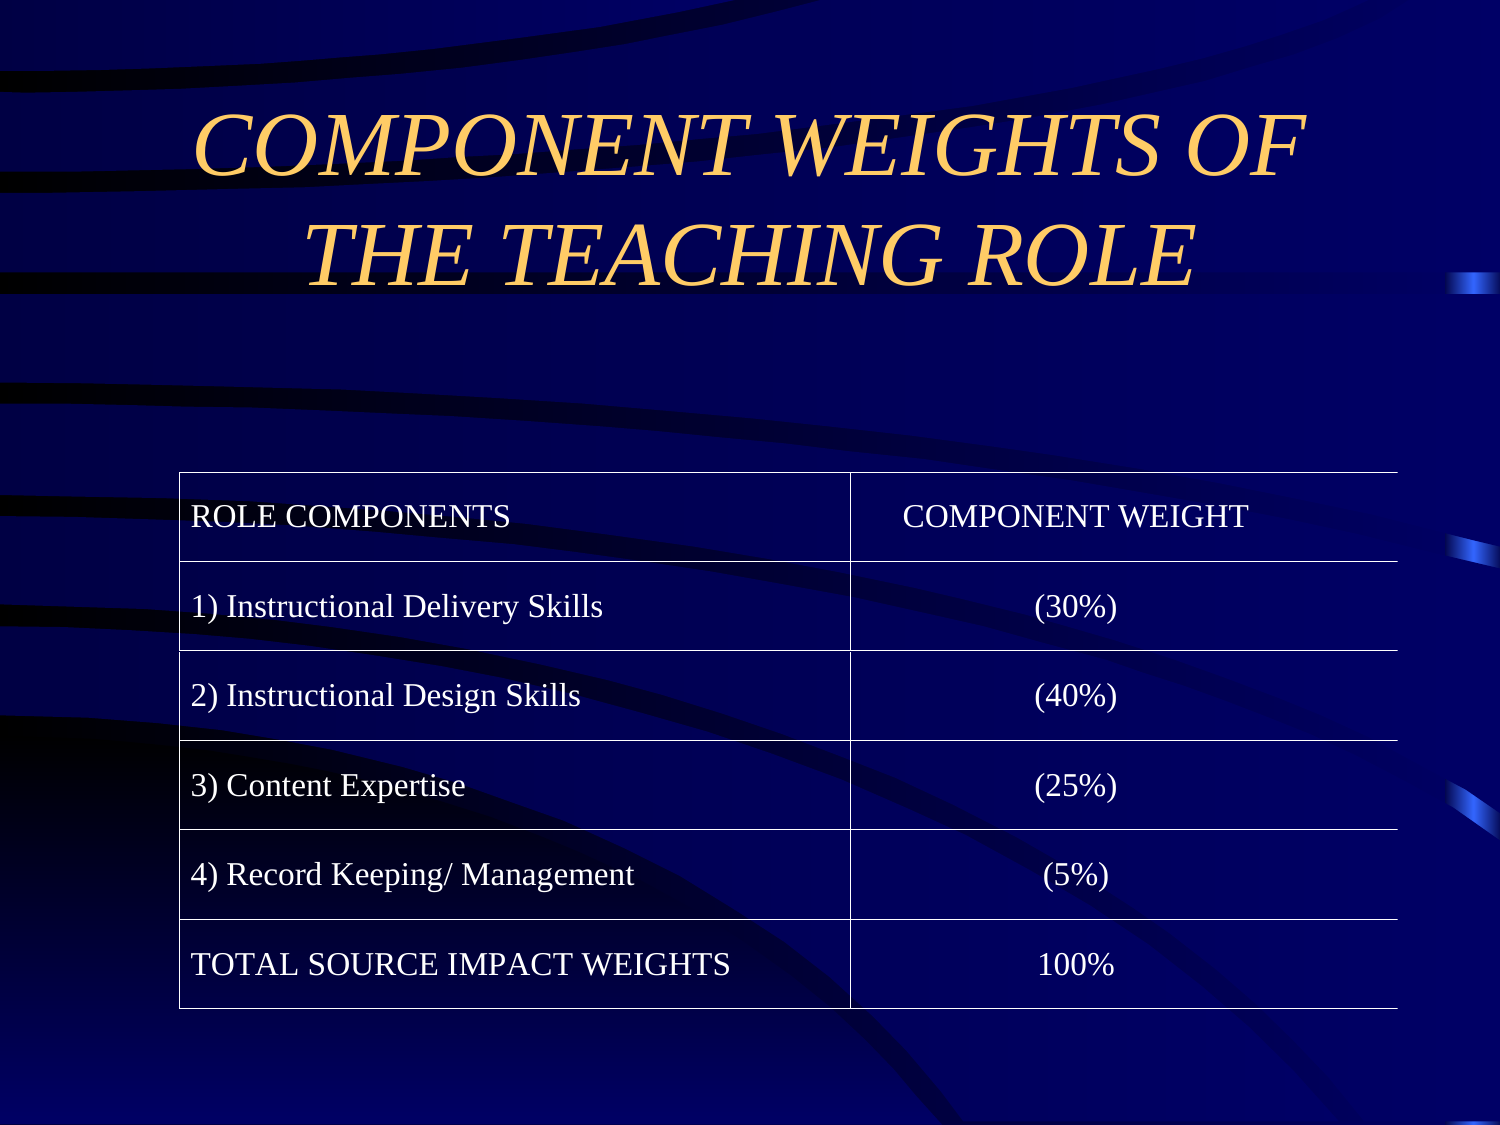

# COMPONENT WEIGHTS OF THE TEACHING ROLE